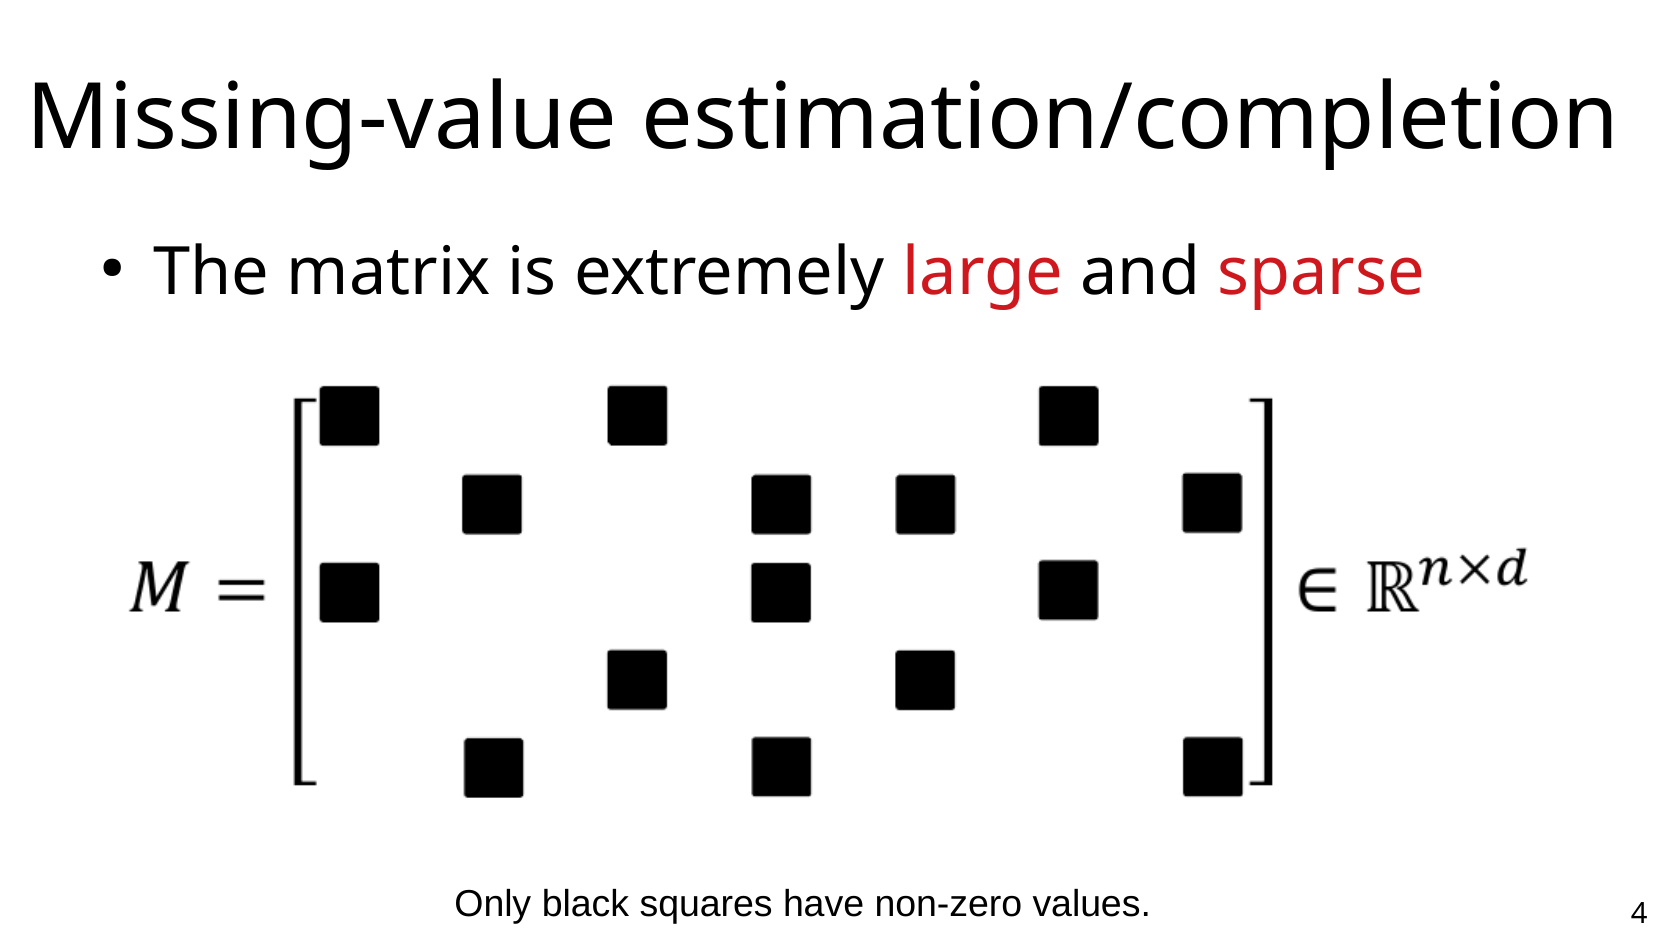

# Missing-value estimation/completion
The matrix is extremely large and sparse
Only black squares have non-zero values.
4